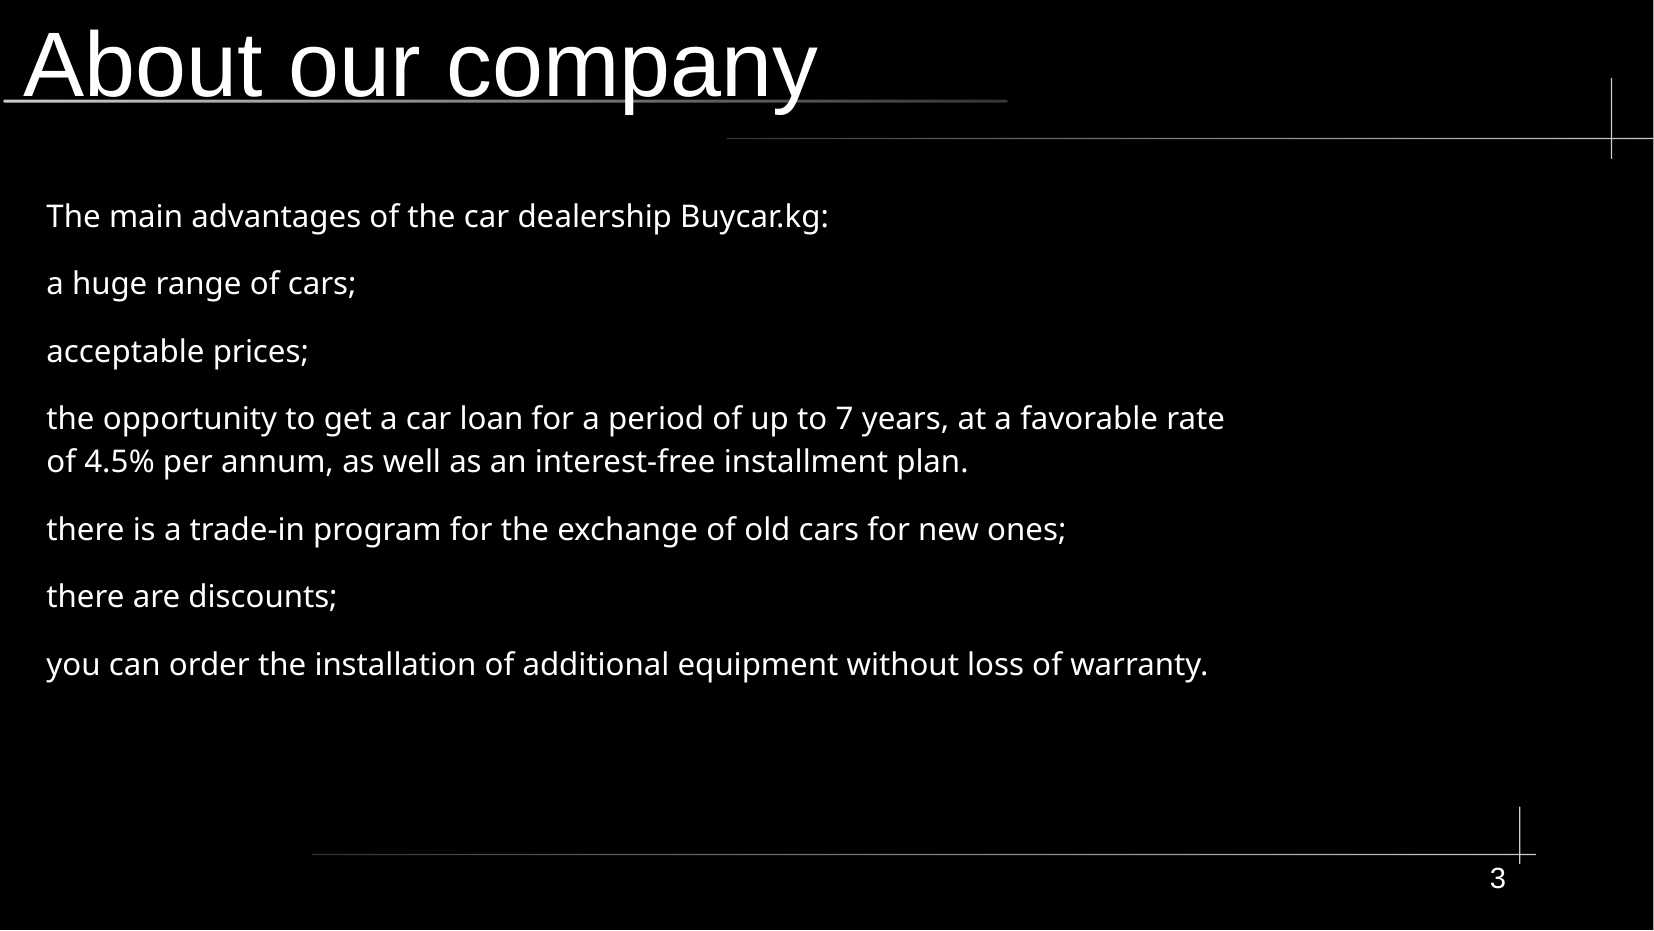

# About our company
The main advantages of the car dealership Buycar.kg:
a huge range of cars;
acceptable prices;
the opportunity to get a car loan for a period of up to 7 years, at a favorable rate of 4.5% per annum, as well as an interest-free installment plan.
there is a trade-in program for the exchange of old cars for new ones;
there are discounts;
you can order the installation of additional equipment without loss of warranty.
3